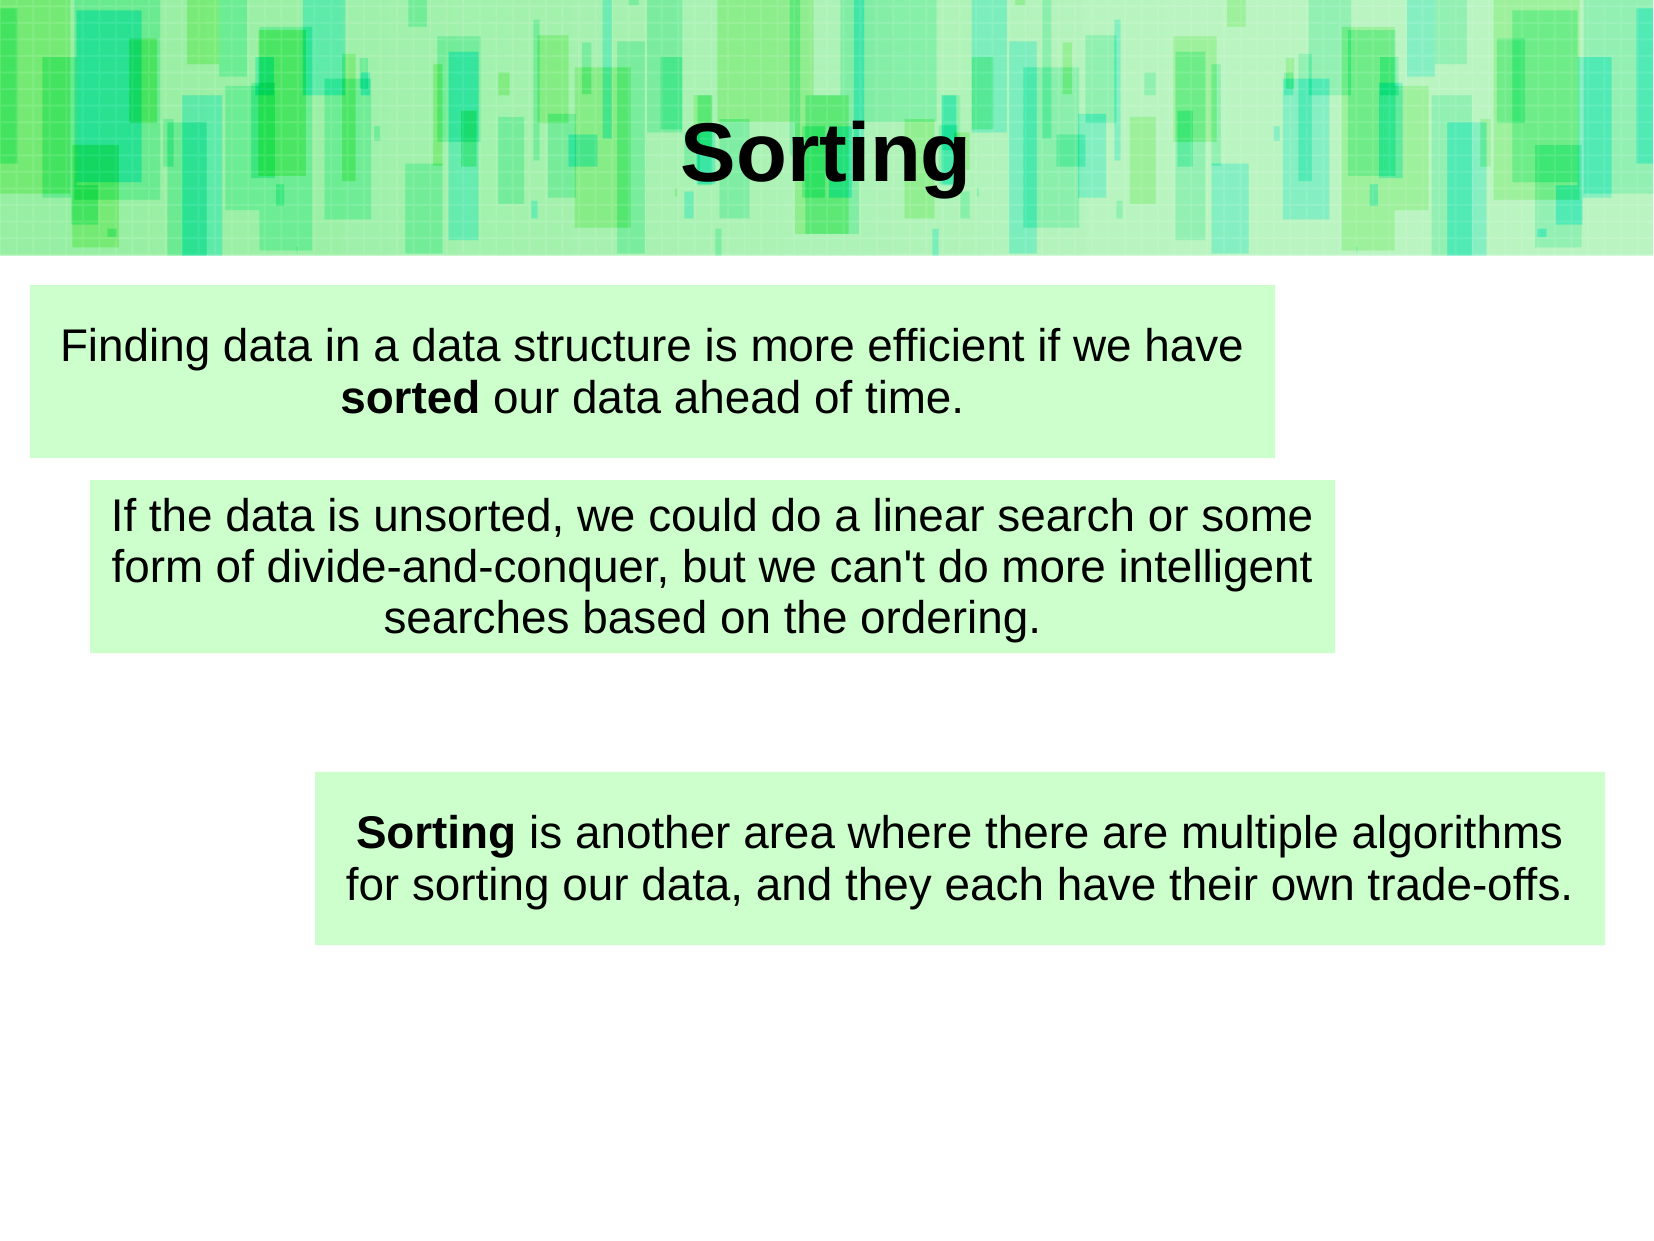

# Sorting
Finding data in a data structure is more efficient if we have sorted our data ahead of time.
If the data is unsorted, we could do a linear search or some form of divide-and-conquer, but we can't do more intelligent searches based on the ordering.
Sorting is another area where there are multiple algorithms for sorting our data, and they each have their own trade-offs.